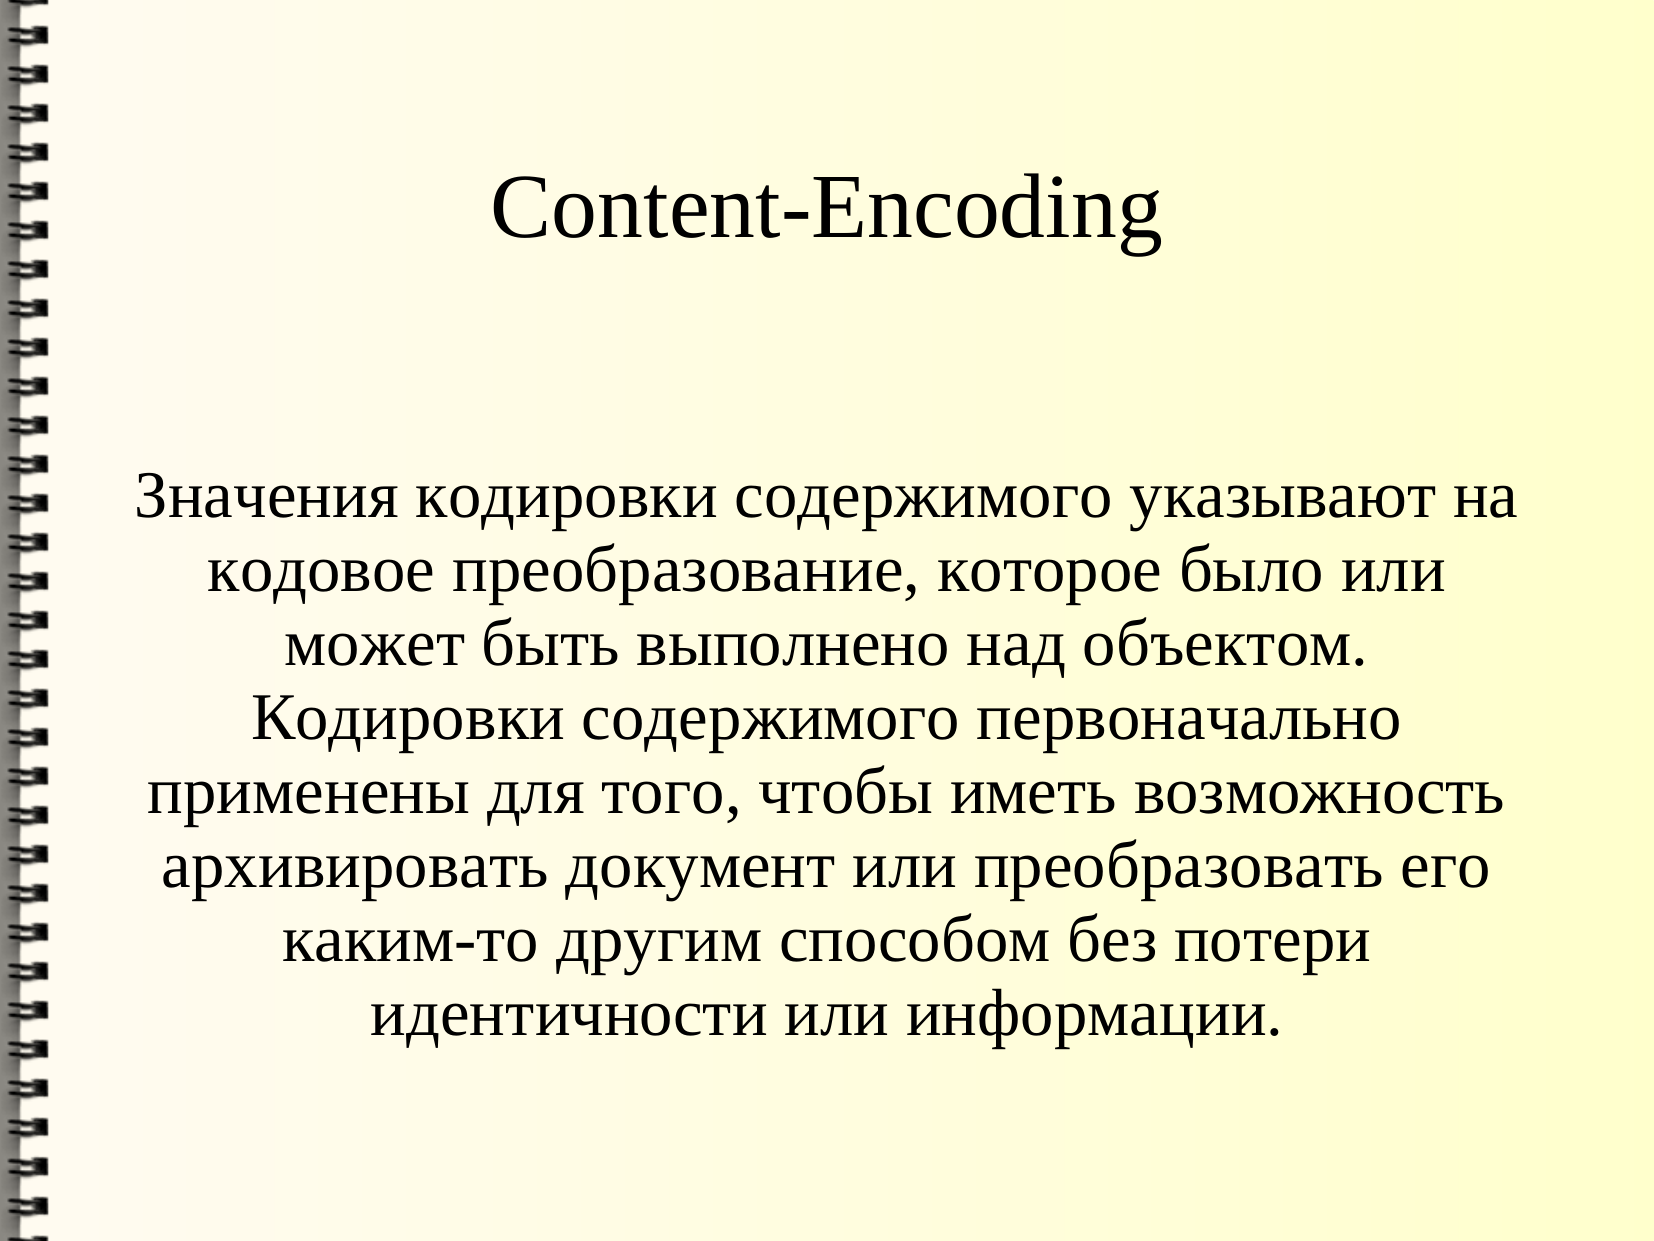

# Content-Encoding
Значения кодировки содержимого указывают на кодовое преобразование, которое было или может быть выполнено над объектом. Кодировки содержимого первоначально применены для того, чтобы иметь возможность архивировать документ или преобразовать его каким-то другим способом без потери идентичности или информации.